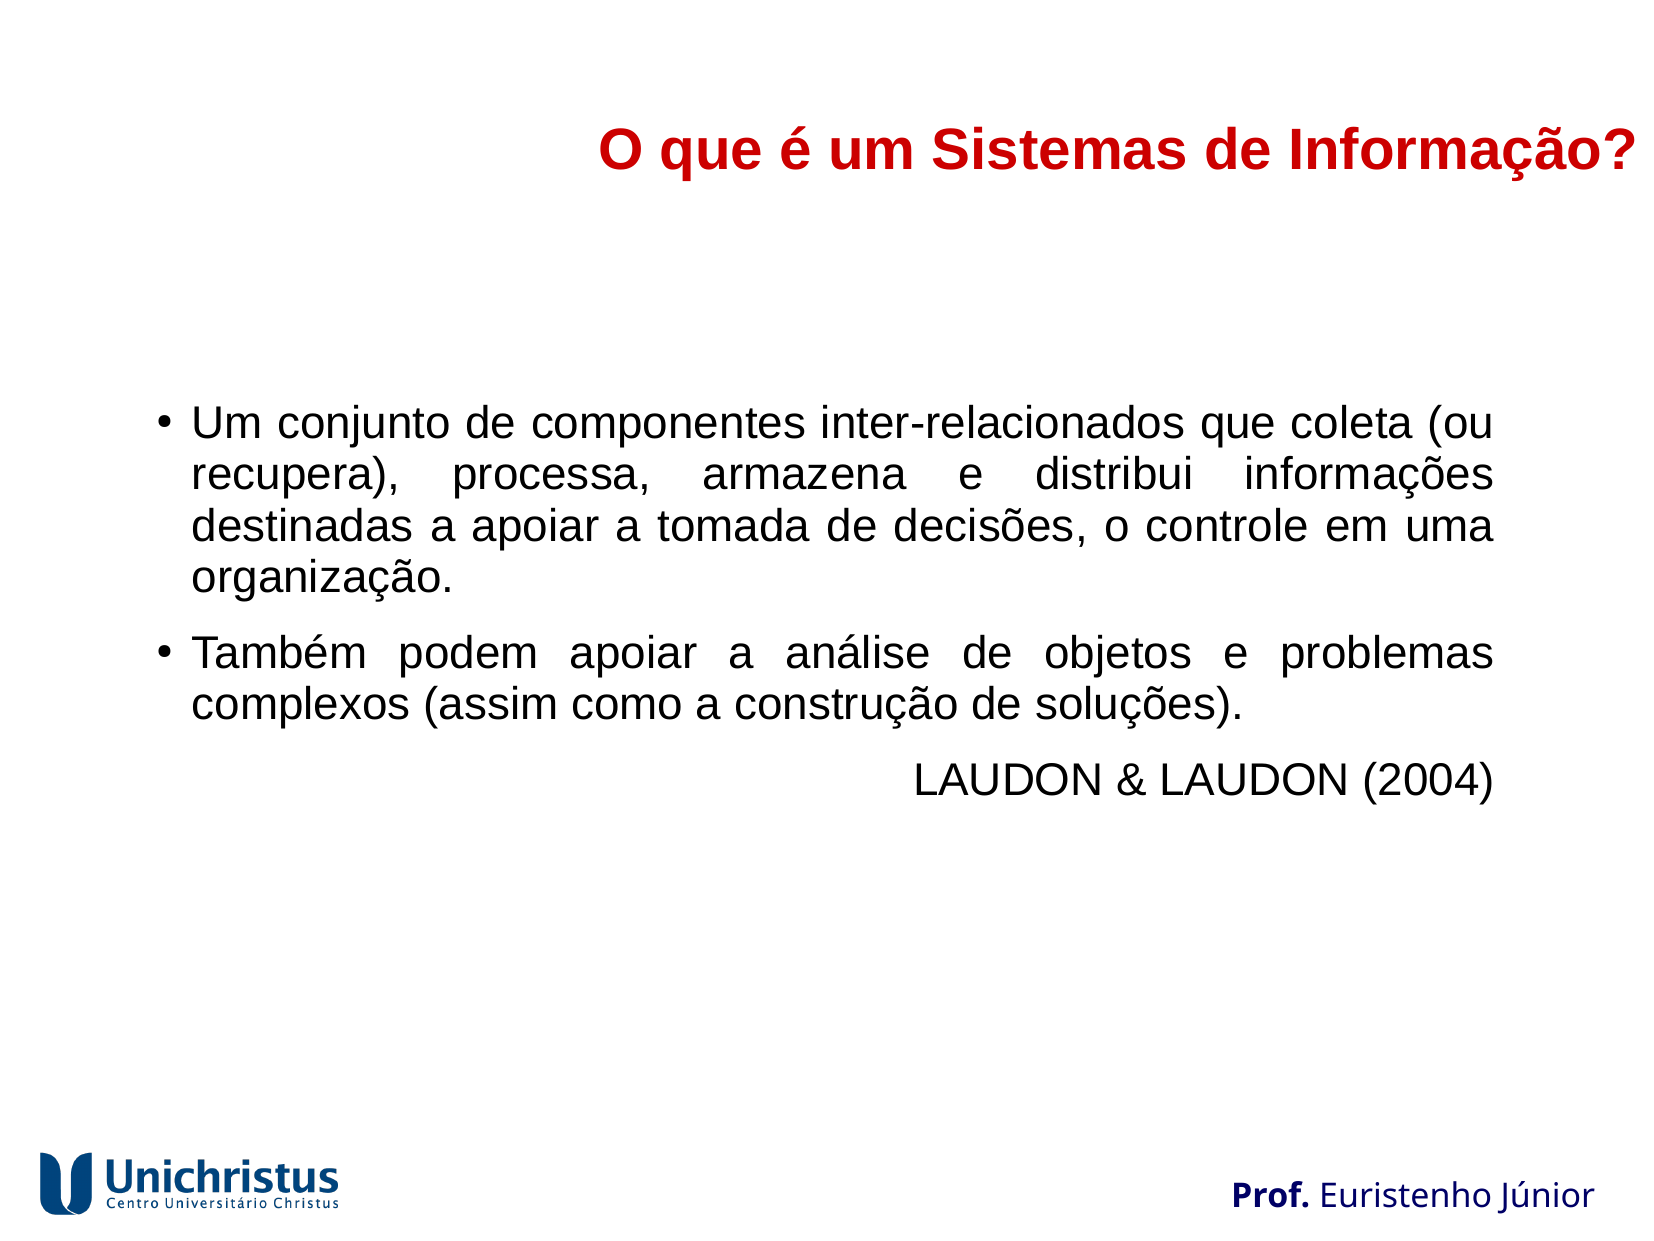

O que é um Sistemas de Informação?
Um conjunto de componentes inter-relacionados que coleta (ou recupera), processa, armazena e distribui informações destinadas a apoiar a tomada de decisões, o controle em uma organização.
Também podem apoiar a análise de objetos e problemas complexos (assim como a construção de soluções).
LAUDON & LAUDON (2004)
Prof. Euristenho Júnior